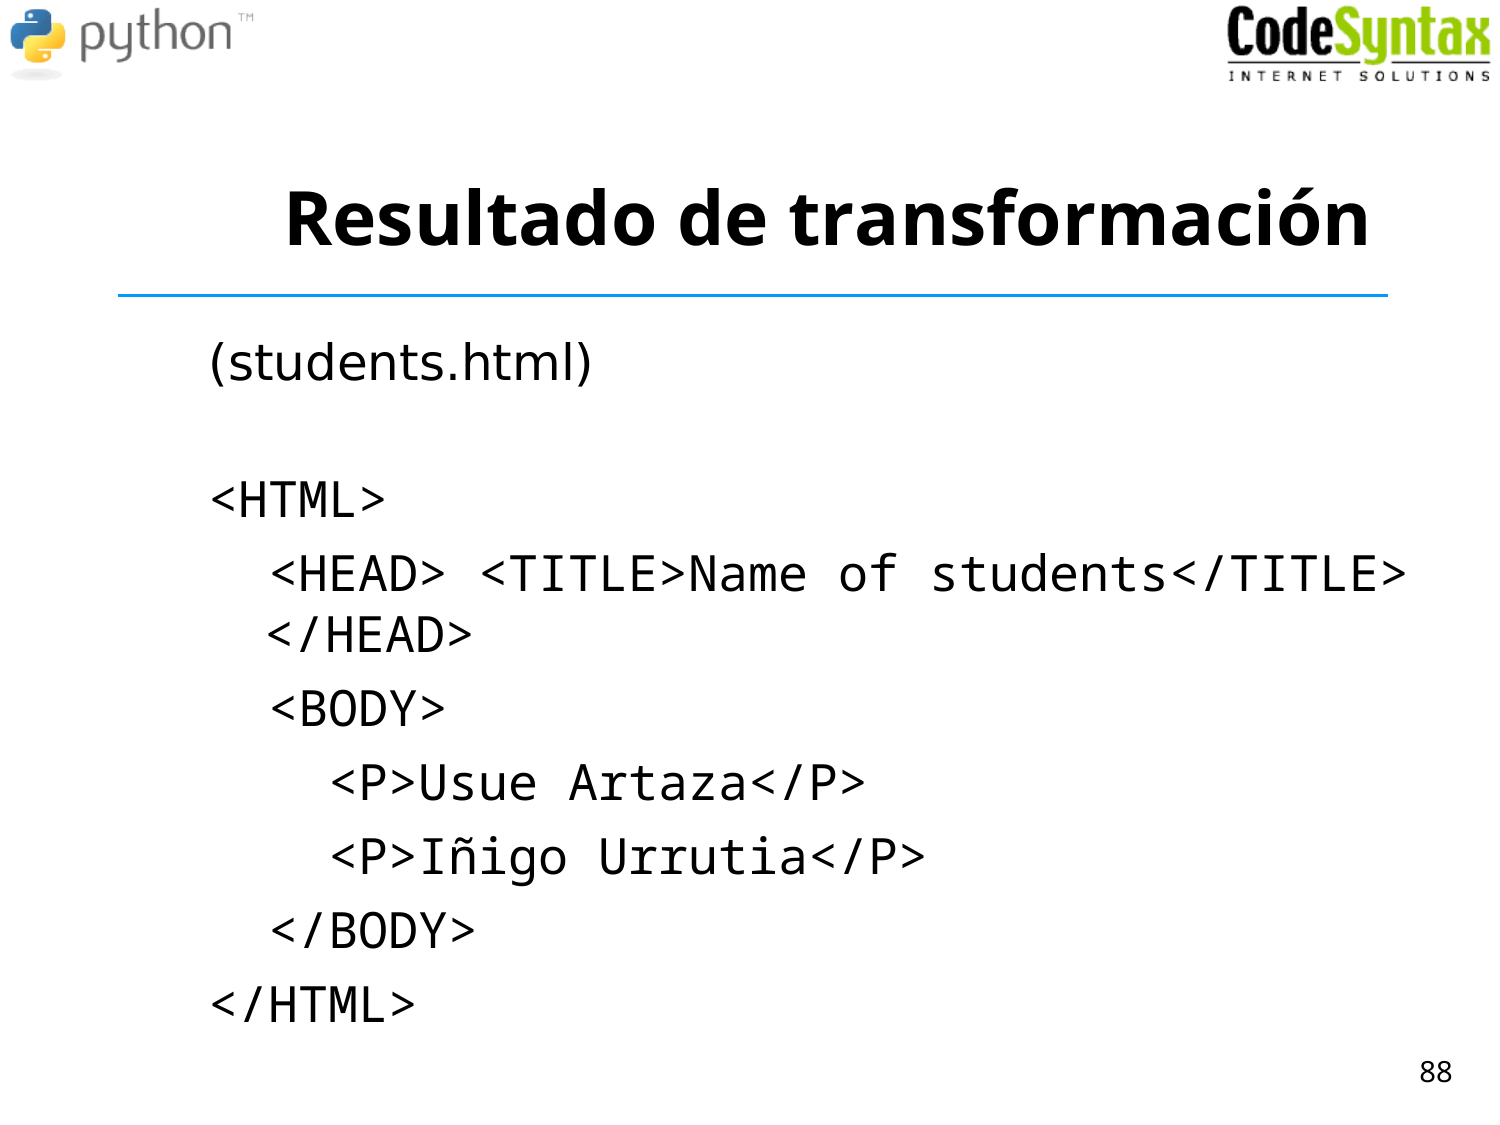

# Resultado de transformación
(students.html)
<HTML>
 <HEAD> <TITLE>Name of students</TITLE> </HEAD>
 <BODY>
 <P>Usue Artaza</P>
 <P>Iñigo Urrutia</P>
 </BODY>
</HTML>
88